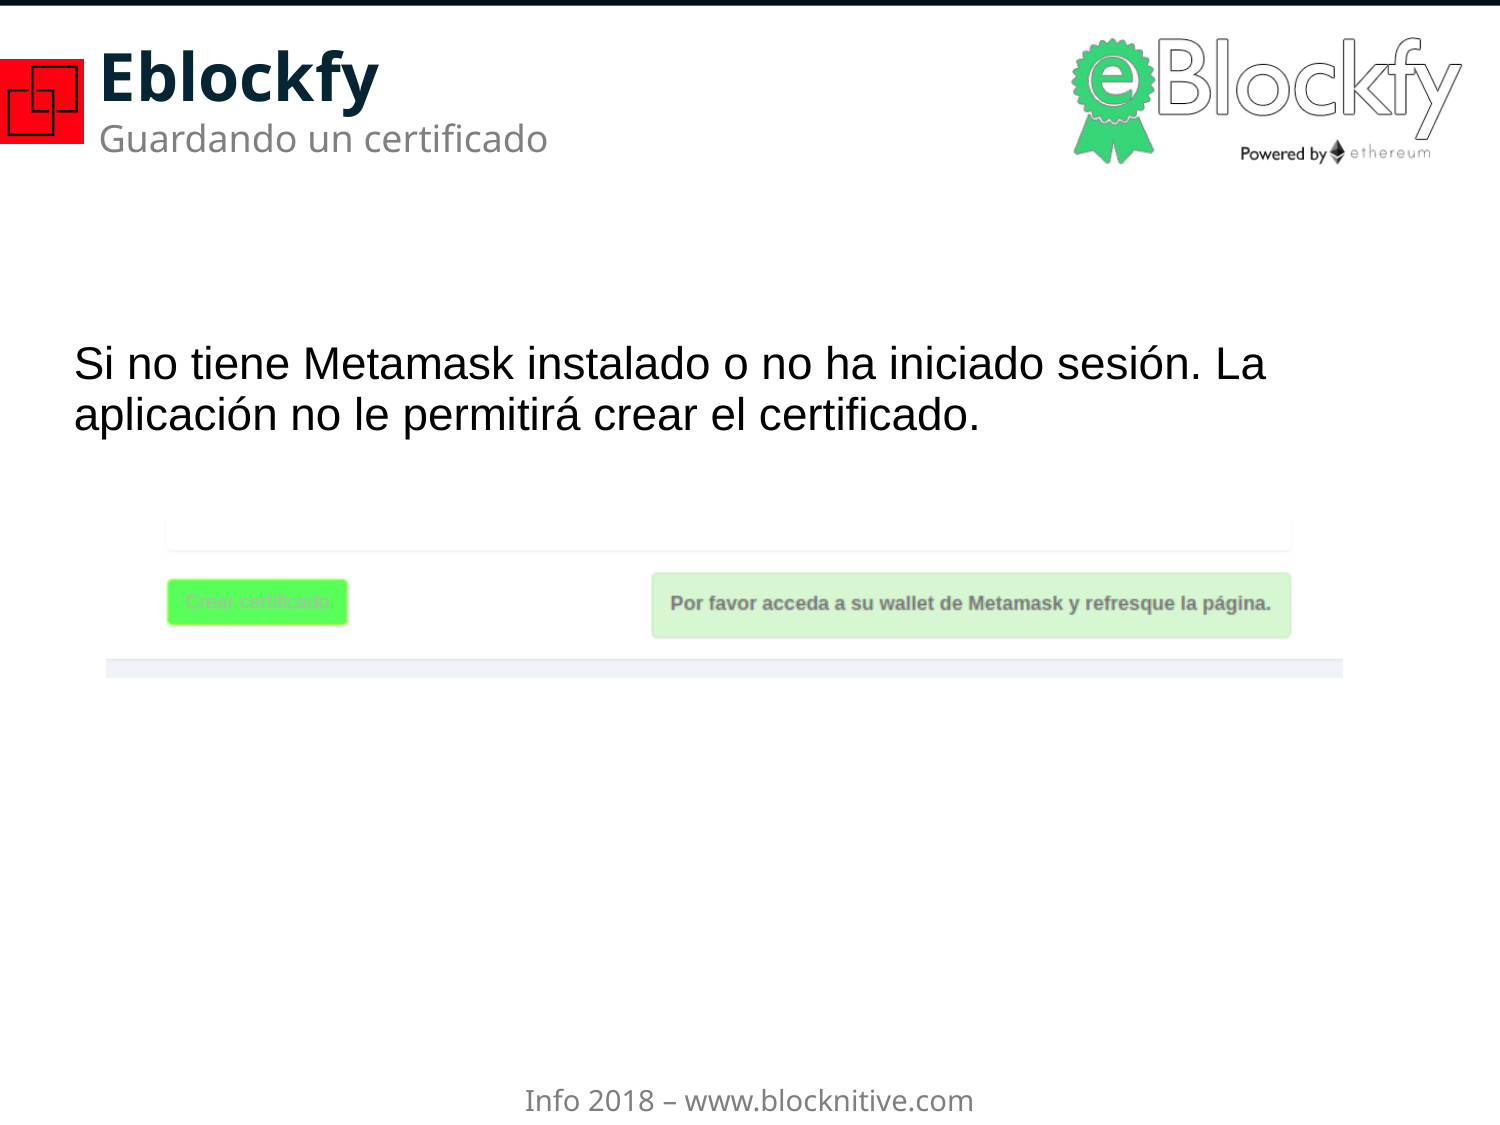

Eblockfy
Guardando un certificado
Si no tiene Metamask instalado o no ha iniciado sesión. La aplicación no le permitirá crear el certificado.